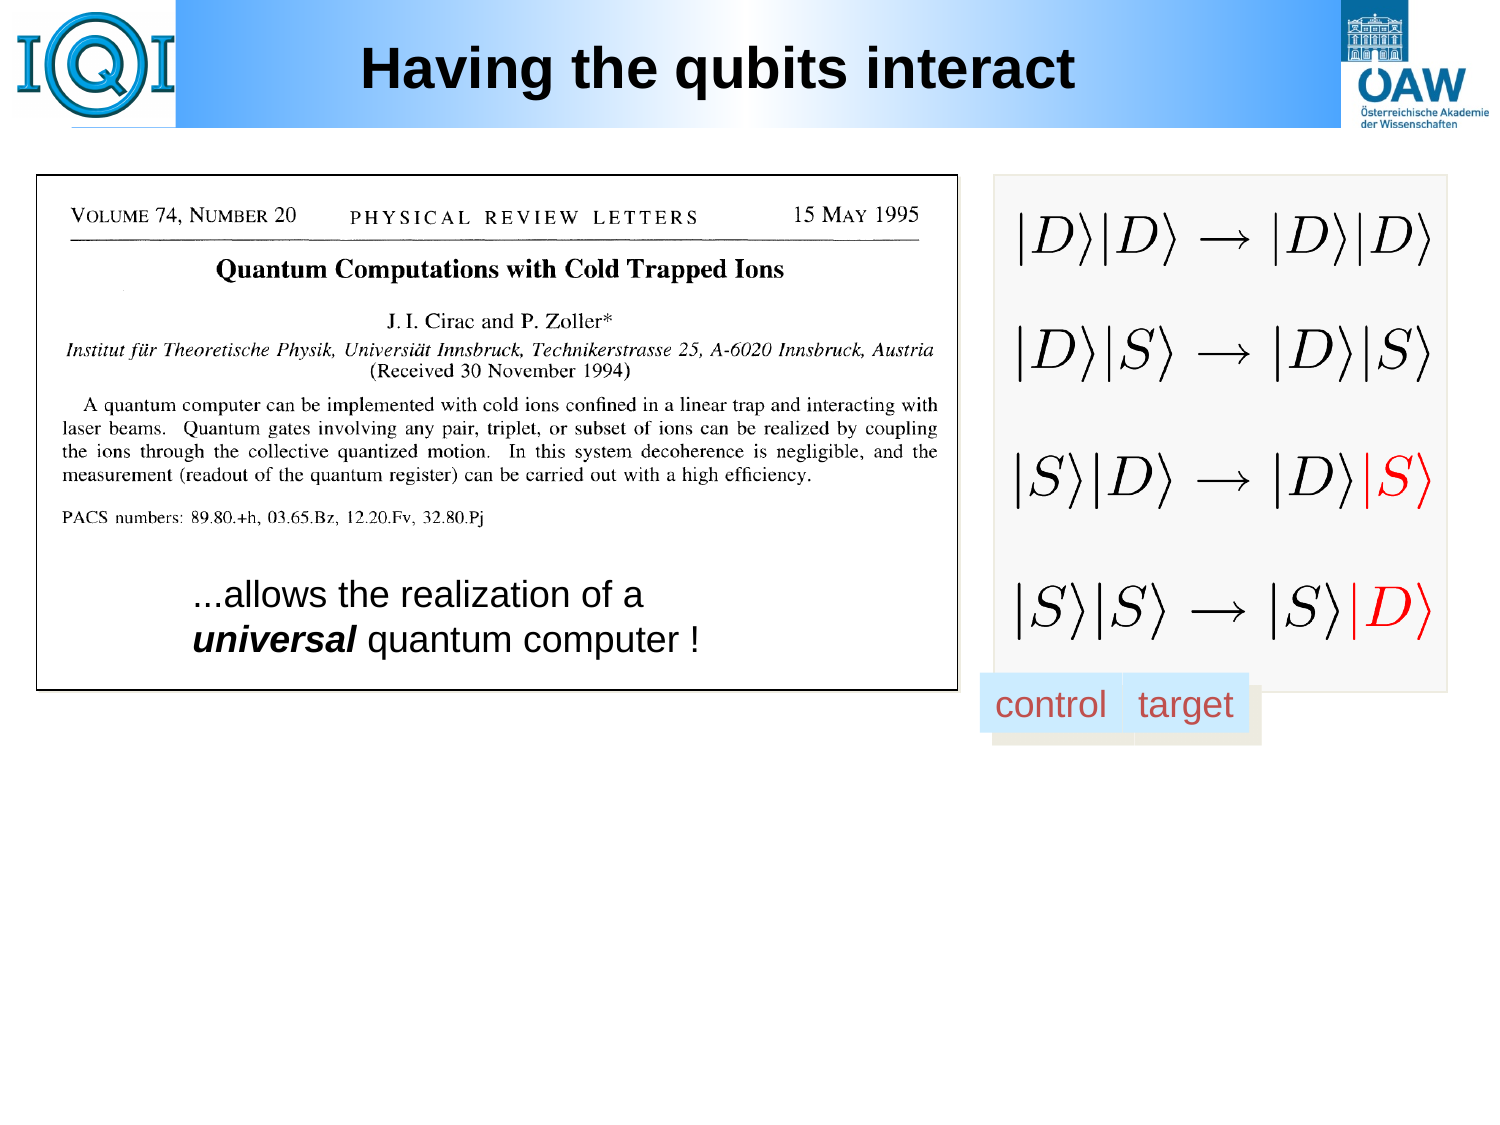

Having the qubits interact
...allows the realization of a
universal quantum computer !
control
target